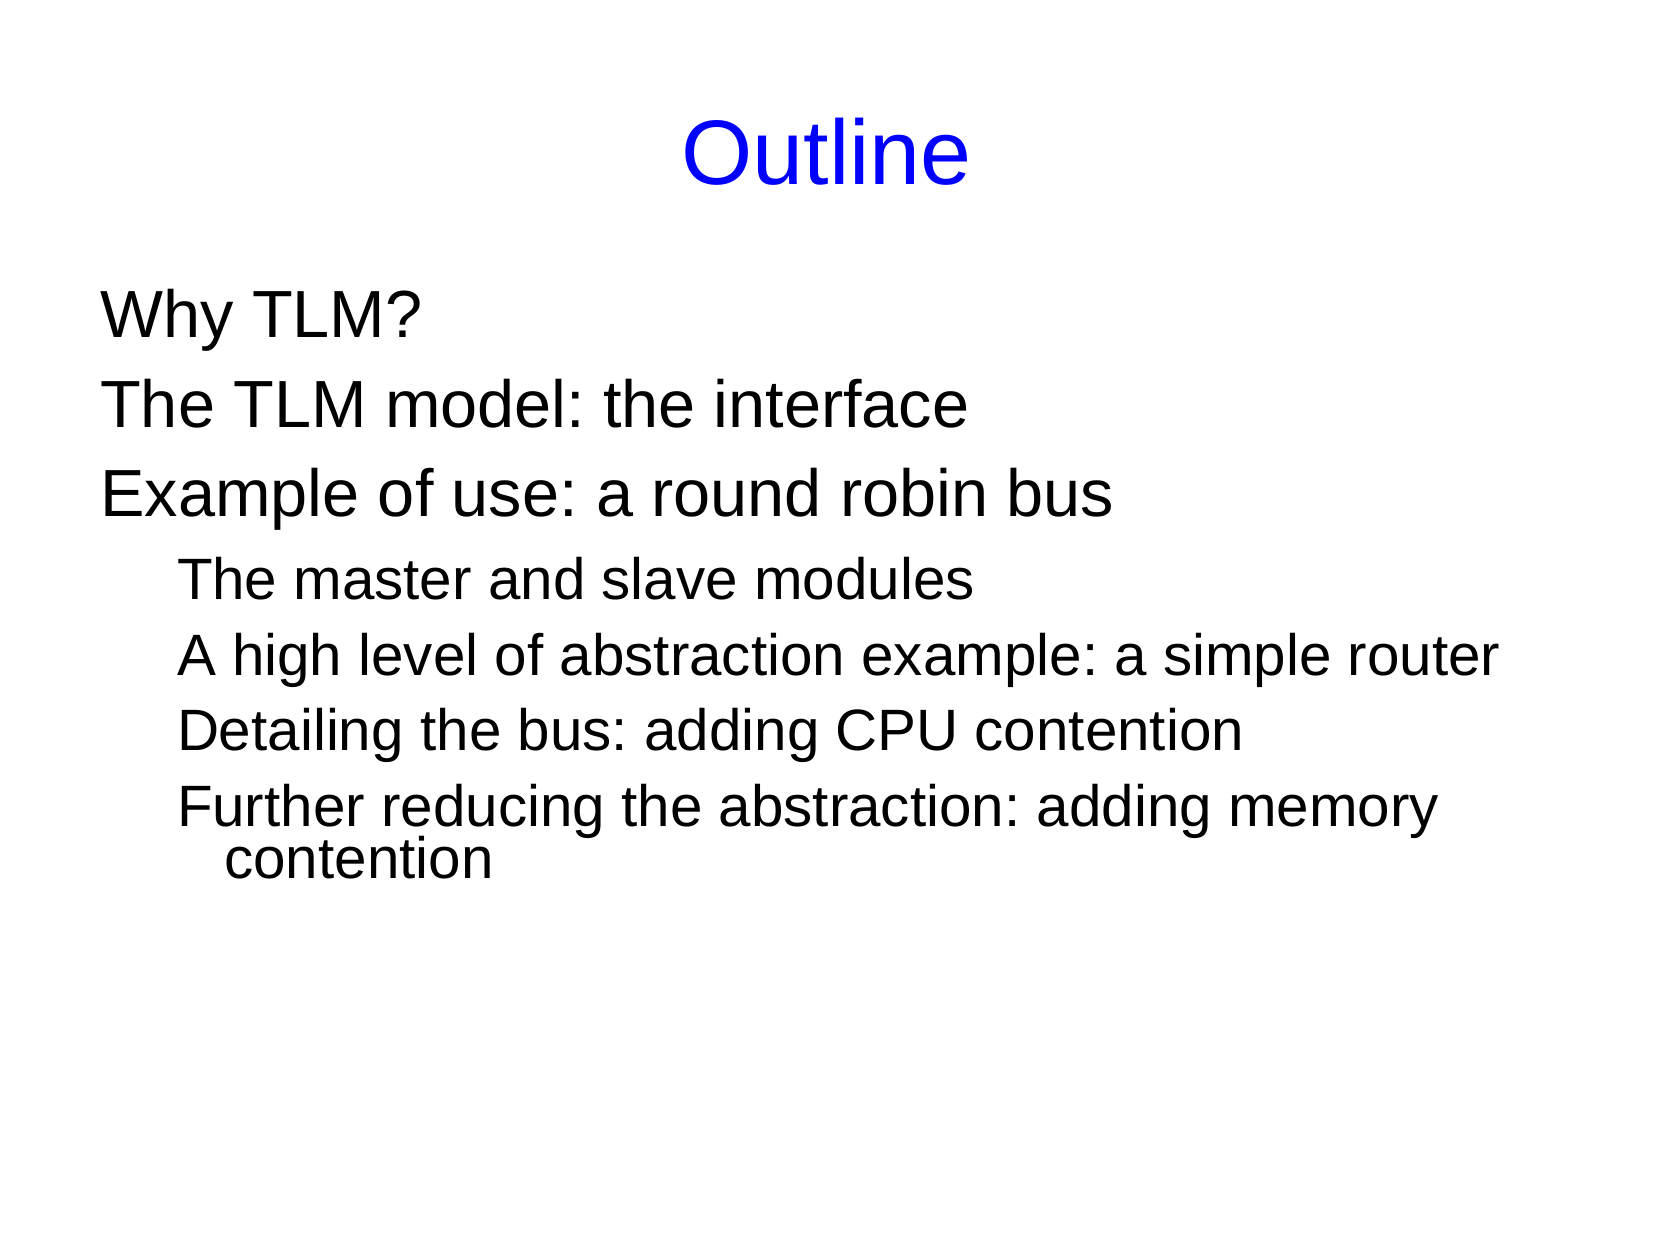

# Outline
Why TLM?
The TLM model: the interface
Example of use: a round robin bus
The master and slave modules
A high level of abstraction example: a simple router
Detailing the bus: adding CPU contention
Further reducing the abstraction: adding memory contention